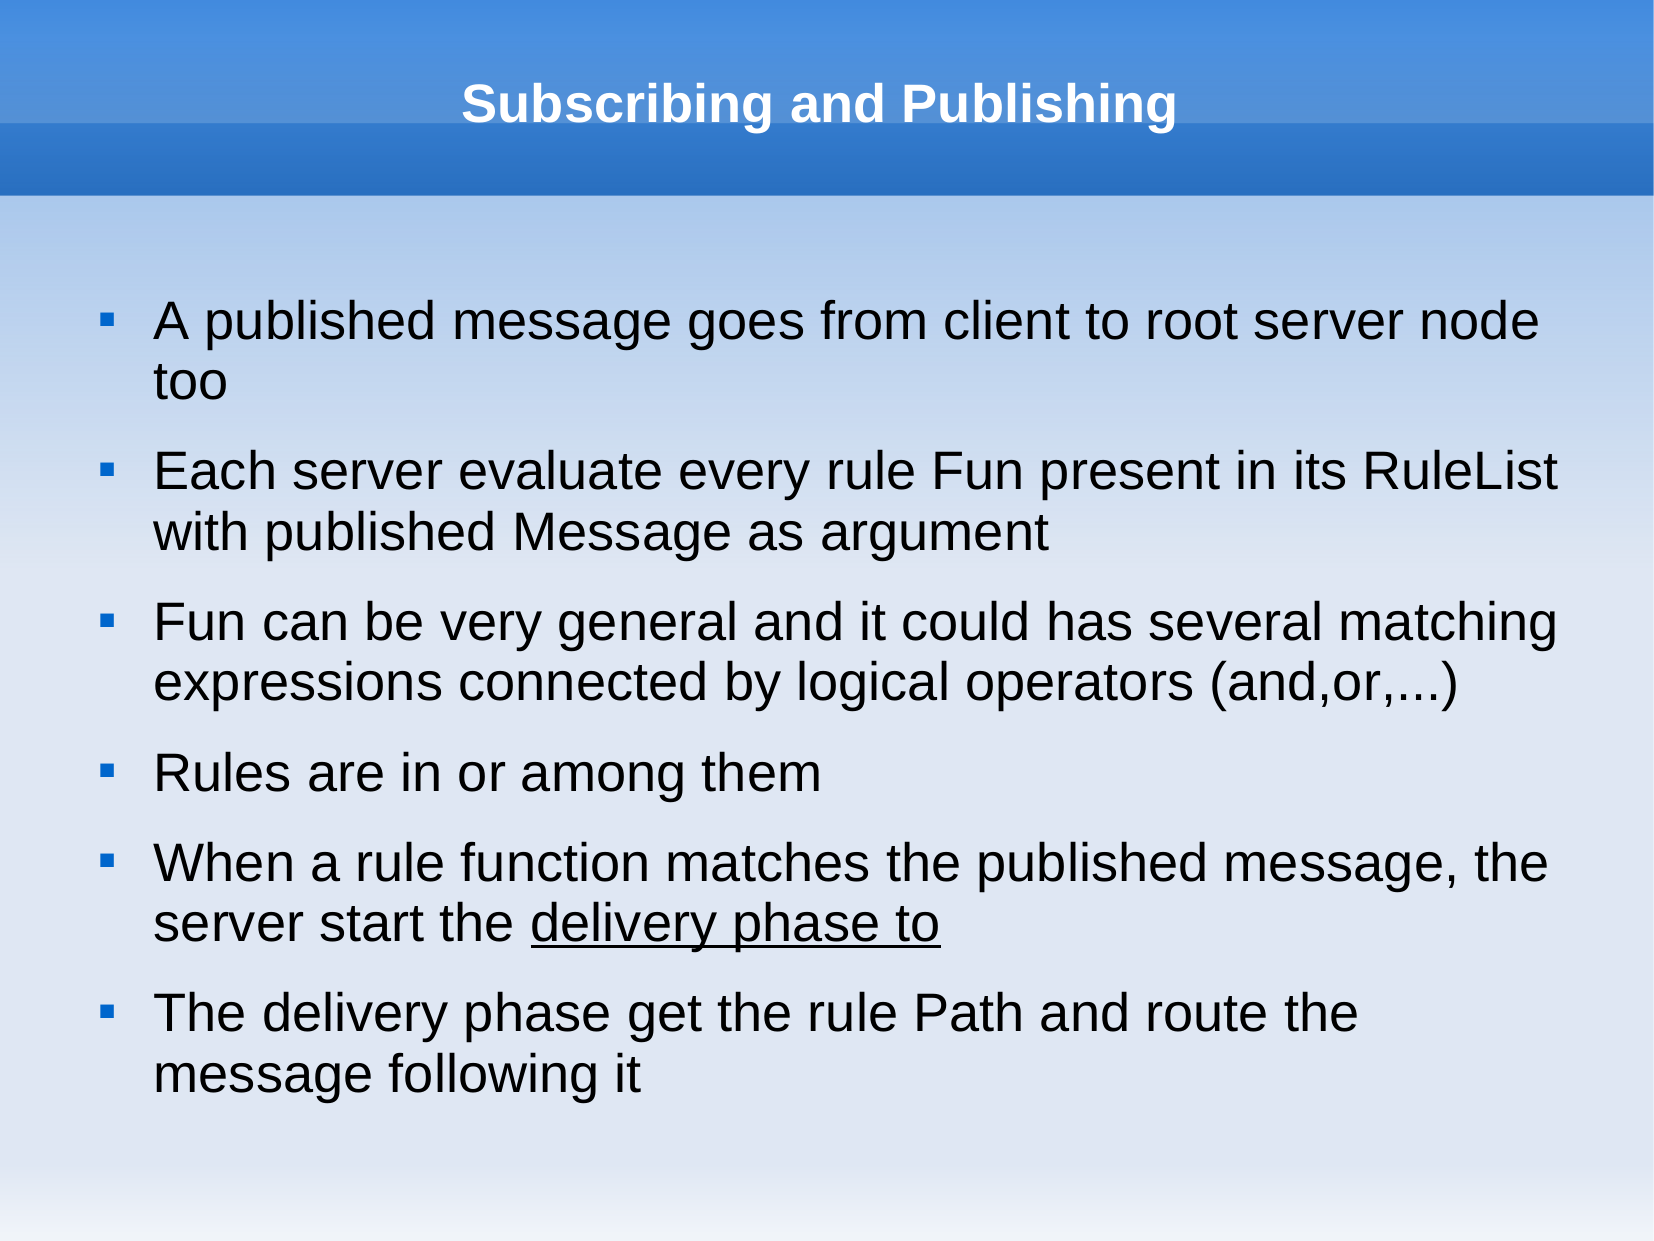

# Subscribing and Publishing
A published message goes from client to root server node too
Each server evaluate every rule Fun present in its RuleList with published Message as argument
Fun can be very general and it could has several matching expressions connected by logical operators (and,or,...)
Rules are in or among them
When a rule function matches the published message, the server start the delivery phase to
The delivery phase get the rule Path and route the message following it